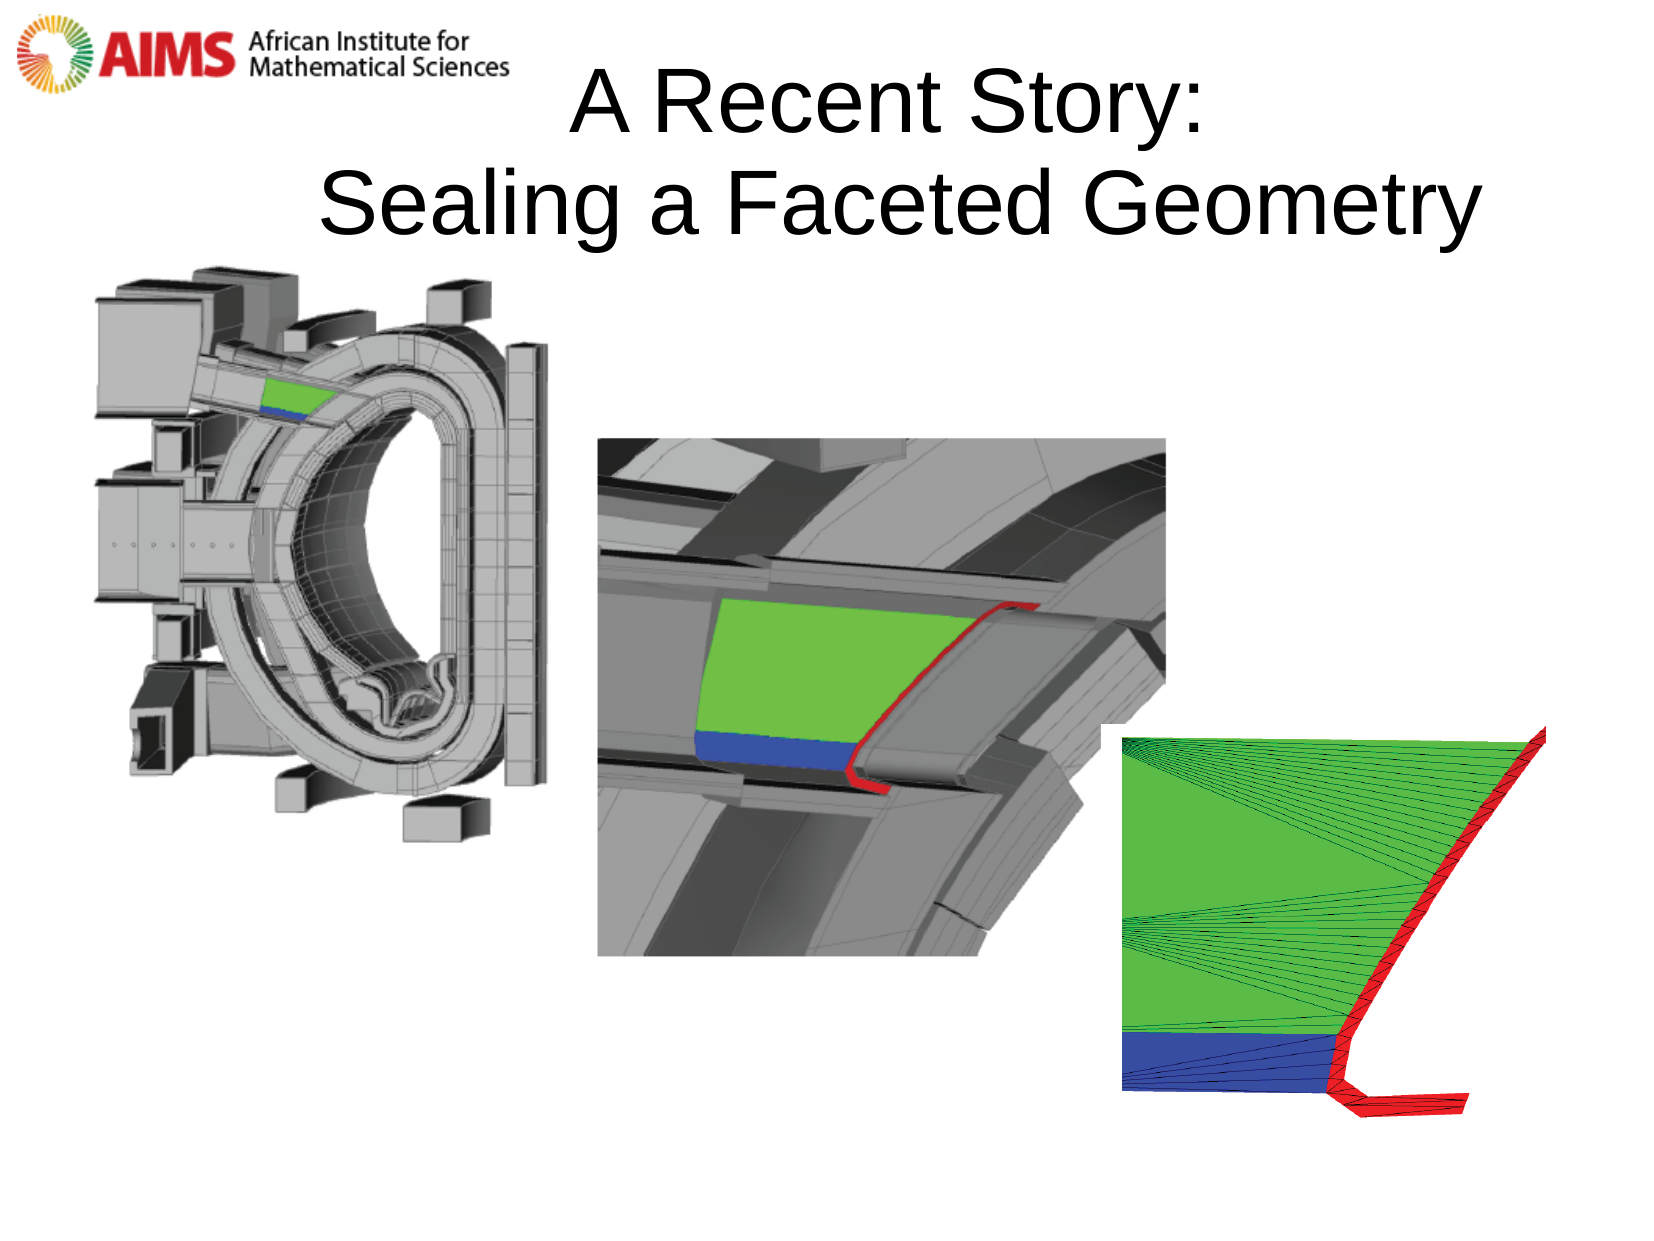

# A Recent Story: Sealing a Faceted Geometry